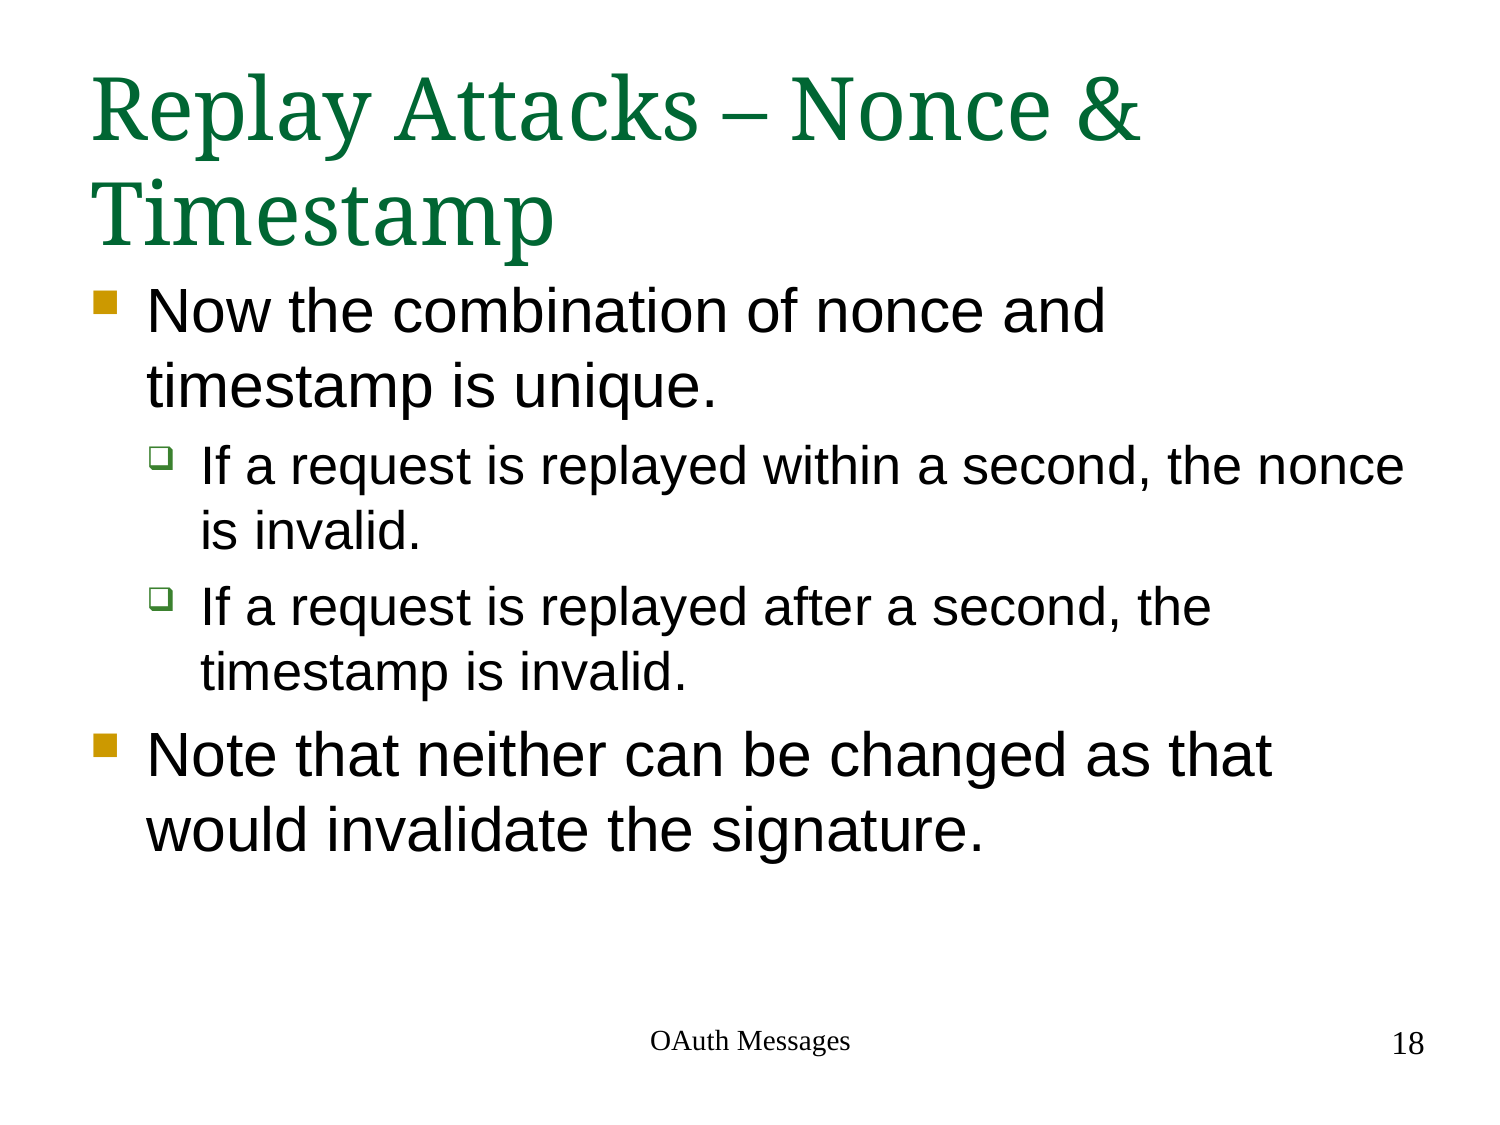

# Replay Attacks – Nonce & Timestamp
Now the combination of nonce and timestamp is unique.
If a request is replayed within a second, the nonce is invalid.
If a request is replayed after a second, the timestamp is invalid.
Note that neither can be changed as that would invalidate the signature.
OAuth Messages
18